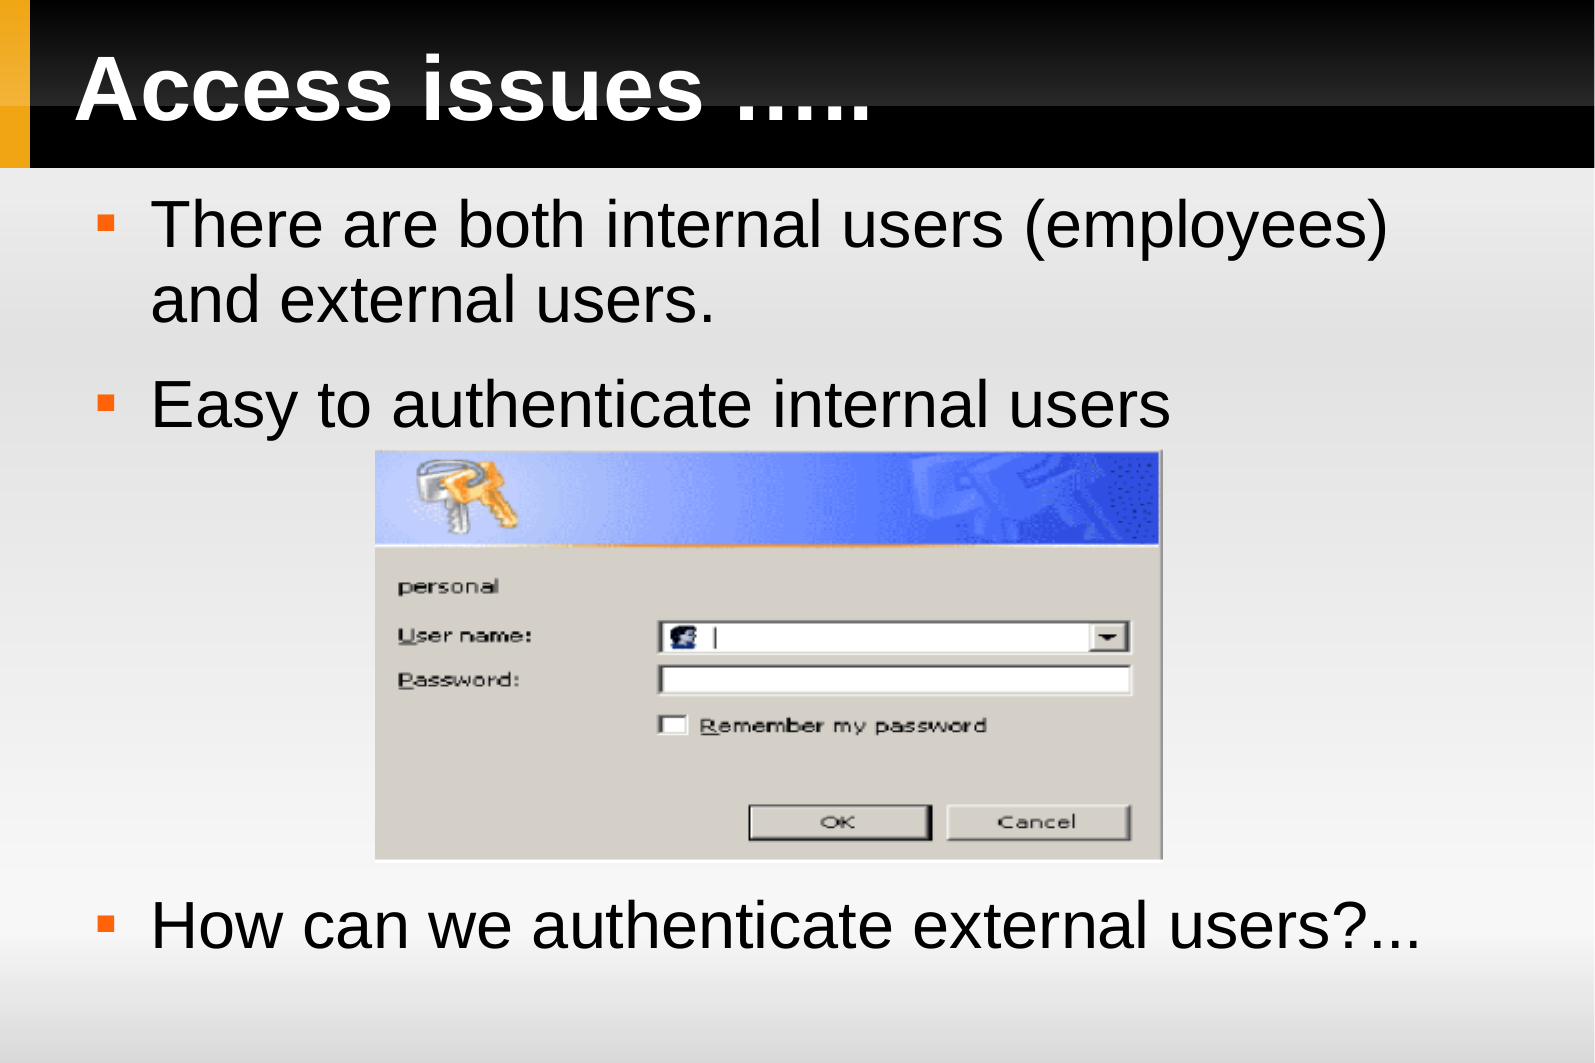

# Access issues …..
There are both internal users (employees) and external users.
Easy to authenticate internal users
How can we authenticate external users?...